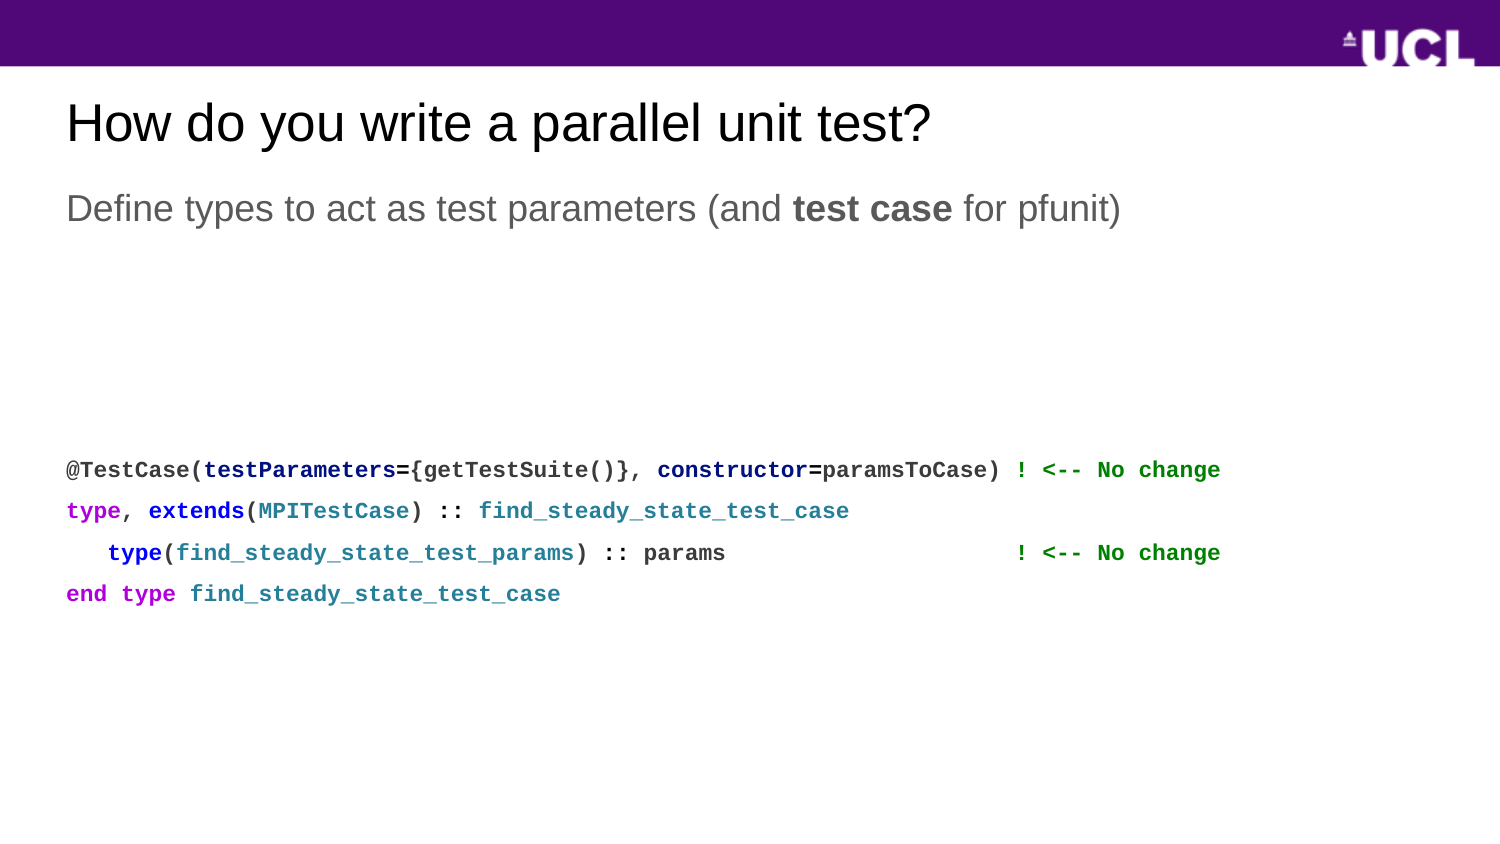

# How do you write a parallel unit test?
Define types to act as test parameters (and test case for pfunit)
@TestCase(testParameters={getTestSuite()}, constructor=paramsToCase) ! <-- No change
type, extends(MPITestCase) :: find_steady_state_test_case
 type(find_steady_state_test_params) :: params ! <-- No change
end type find_steady_state_test_case